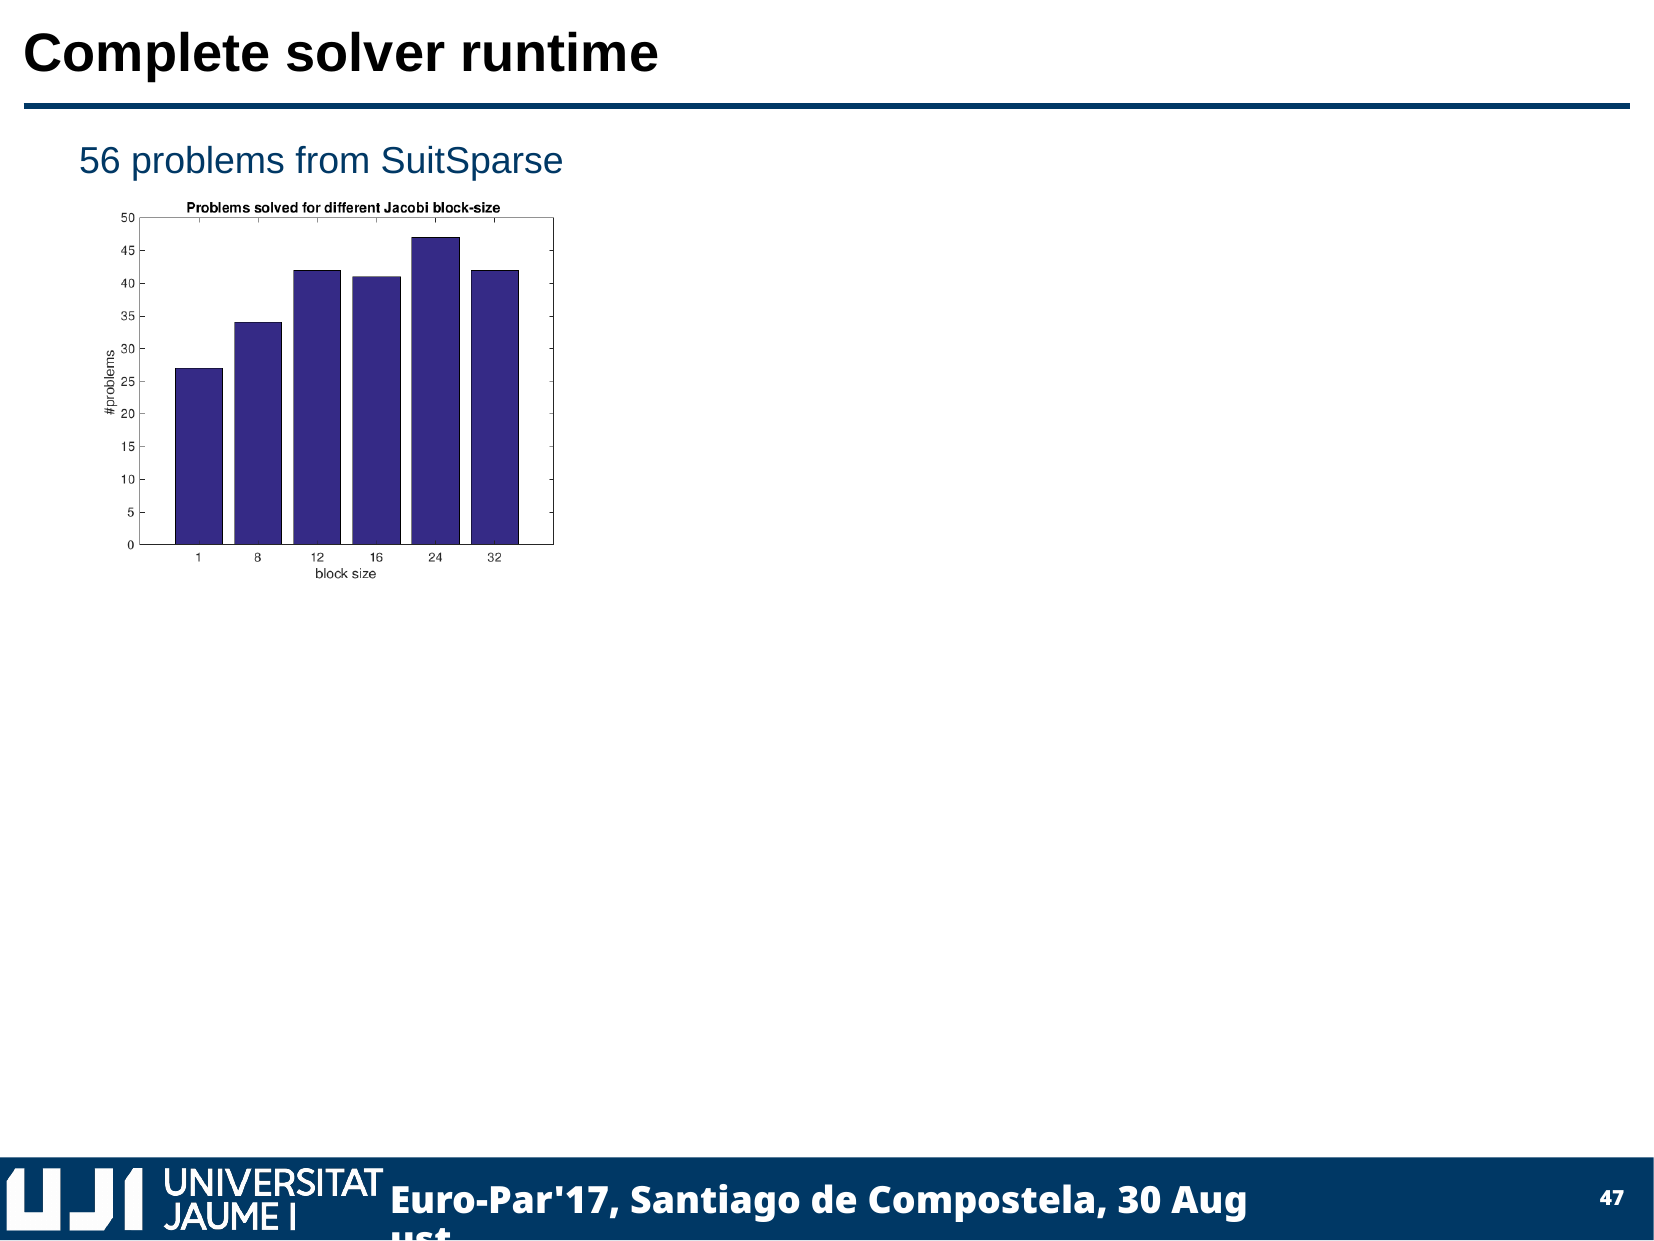

# Complete solver runtime
56 problems from SuitSparse
Euro-Par'17, Santiago de Compostela, 30 August
47